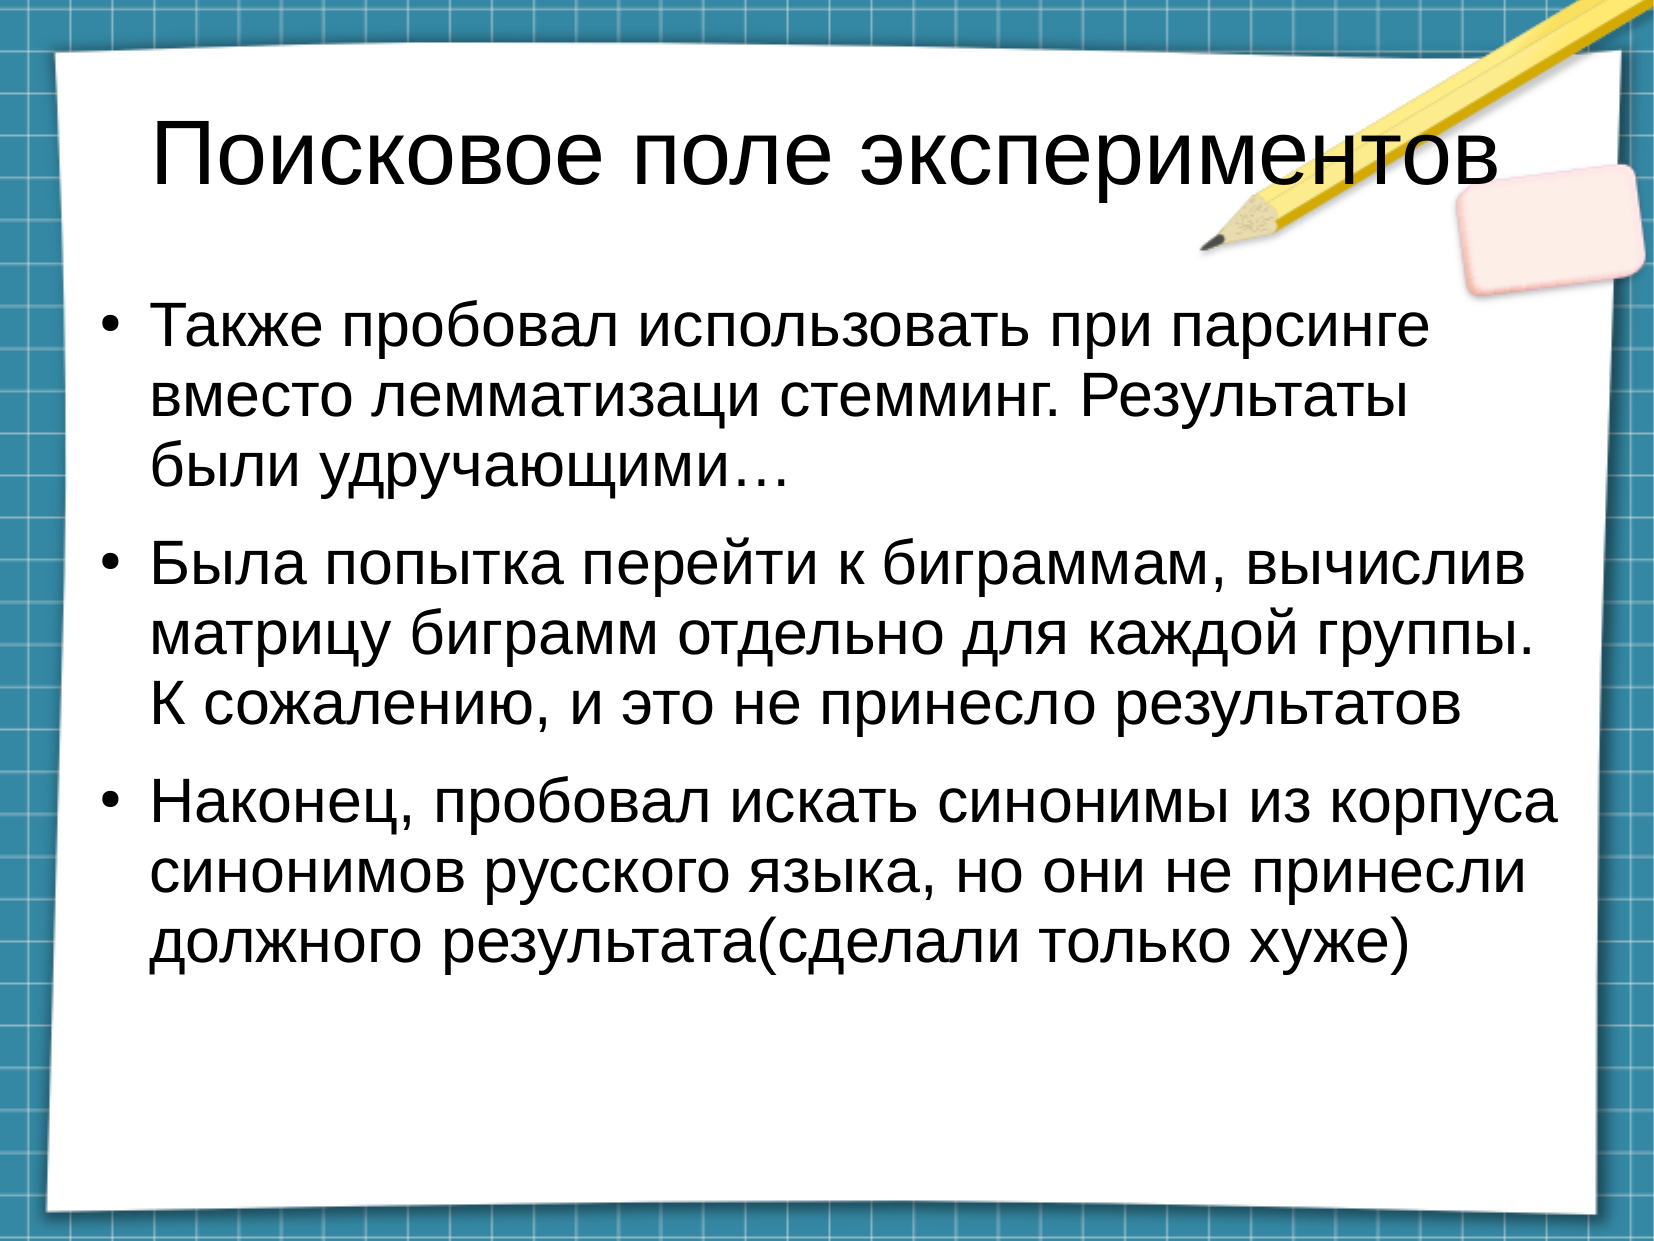

# Поисковое поле экспериментов
Также пробовал использовать при парсинге вместо лемматизаци стемминг. Результаты были удручающими…
Была попытка перейти к биграммам, вычислив матрицу биграмм отдельно для каждой группы. К сожалению, и это не принесло результатов
Наконец, пробовал искать синонимы из корпуса синонимов русского языка, но они не принесли должного результата(сделали только хуже)